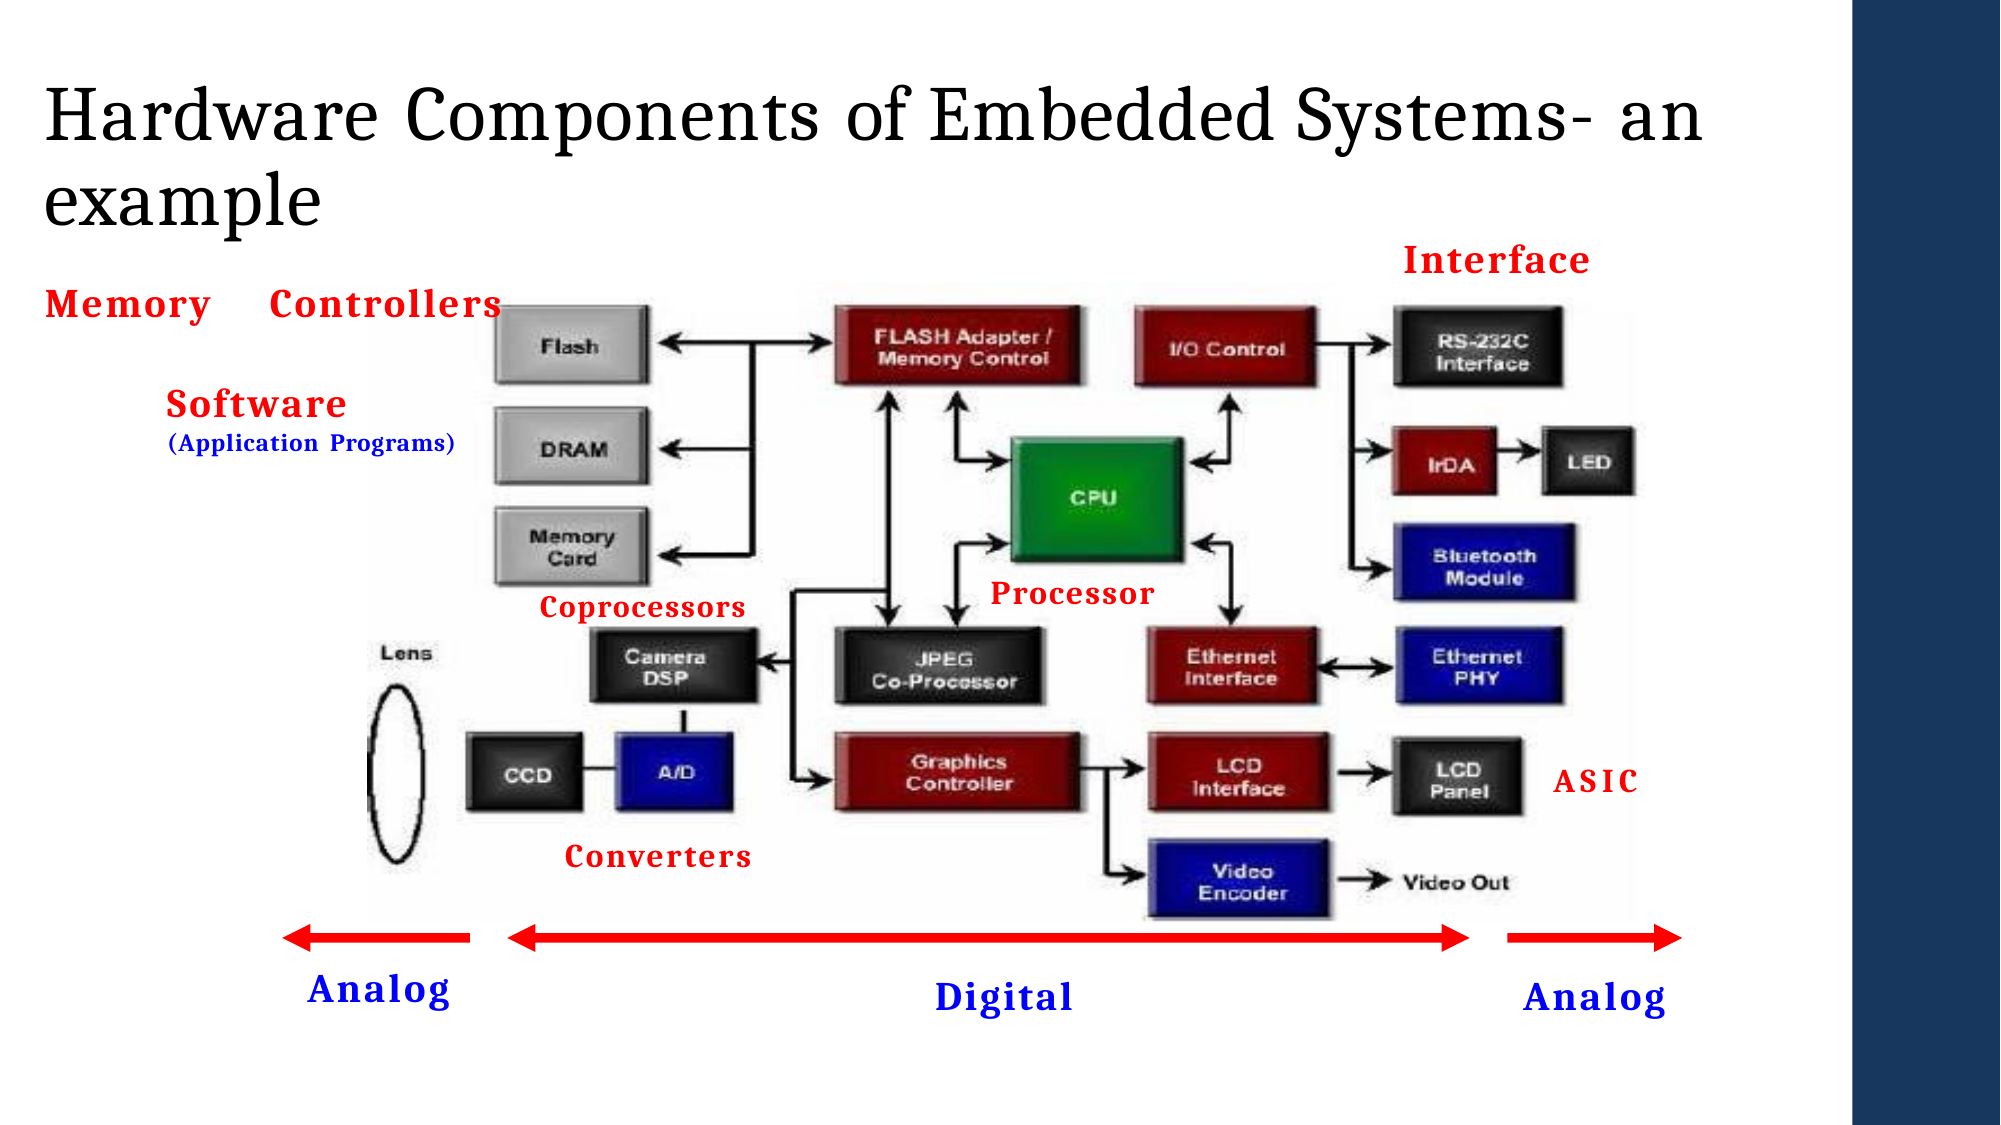

Hardware Components of Embedded Systems- an example
Memory	Controllers
Interface
Software
(Application Programs)
Processor
Coprocessors
ASIC
Converters
Analog
Digital
Analog